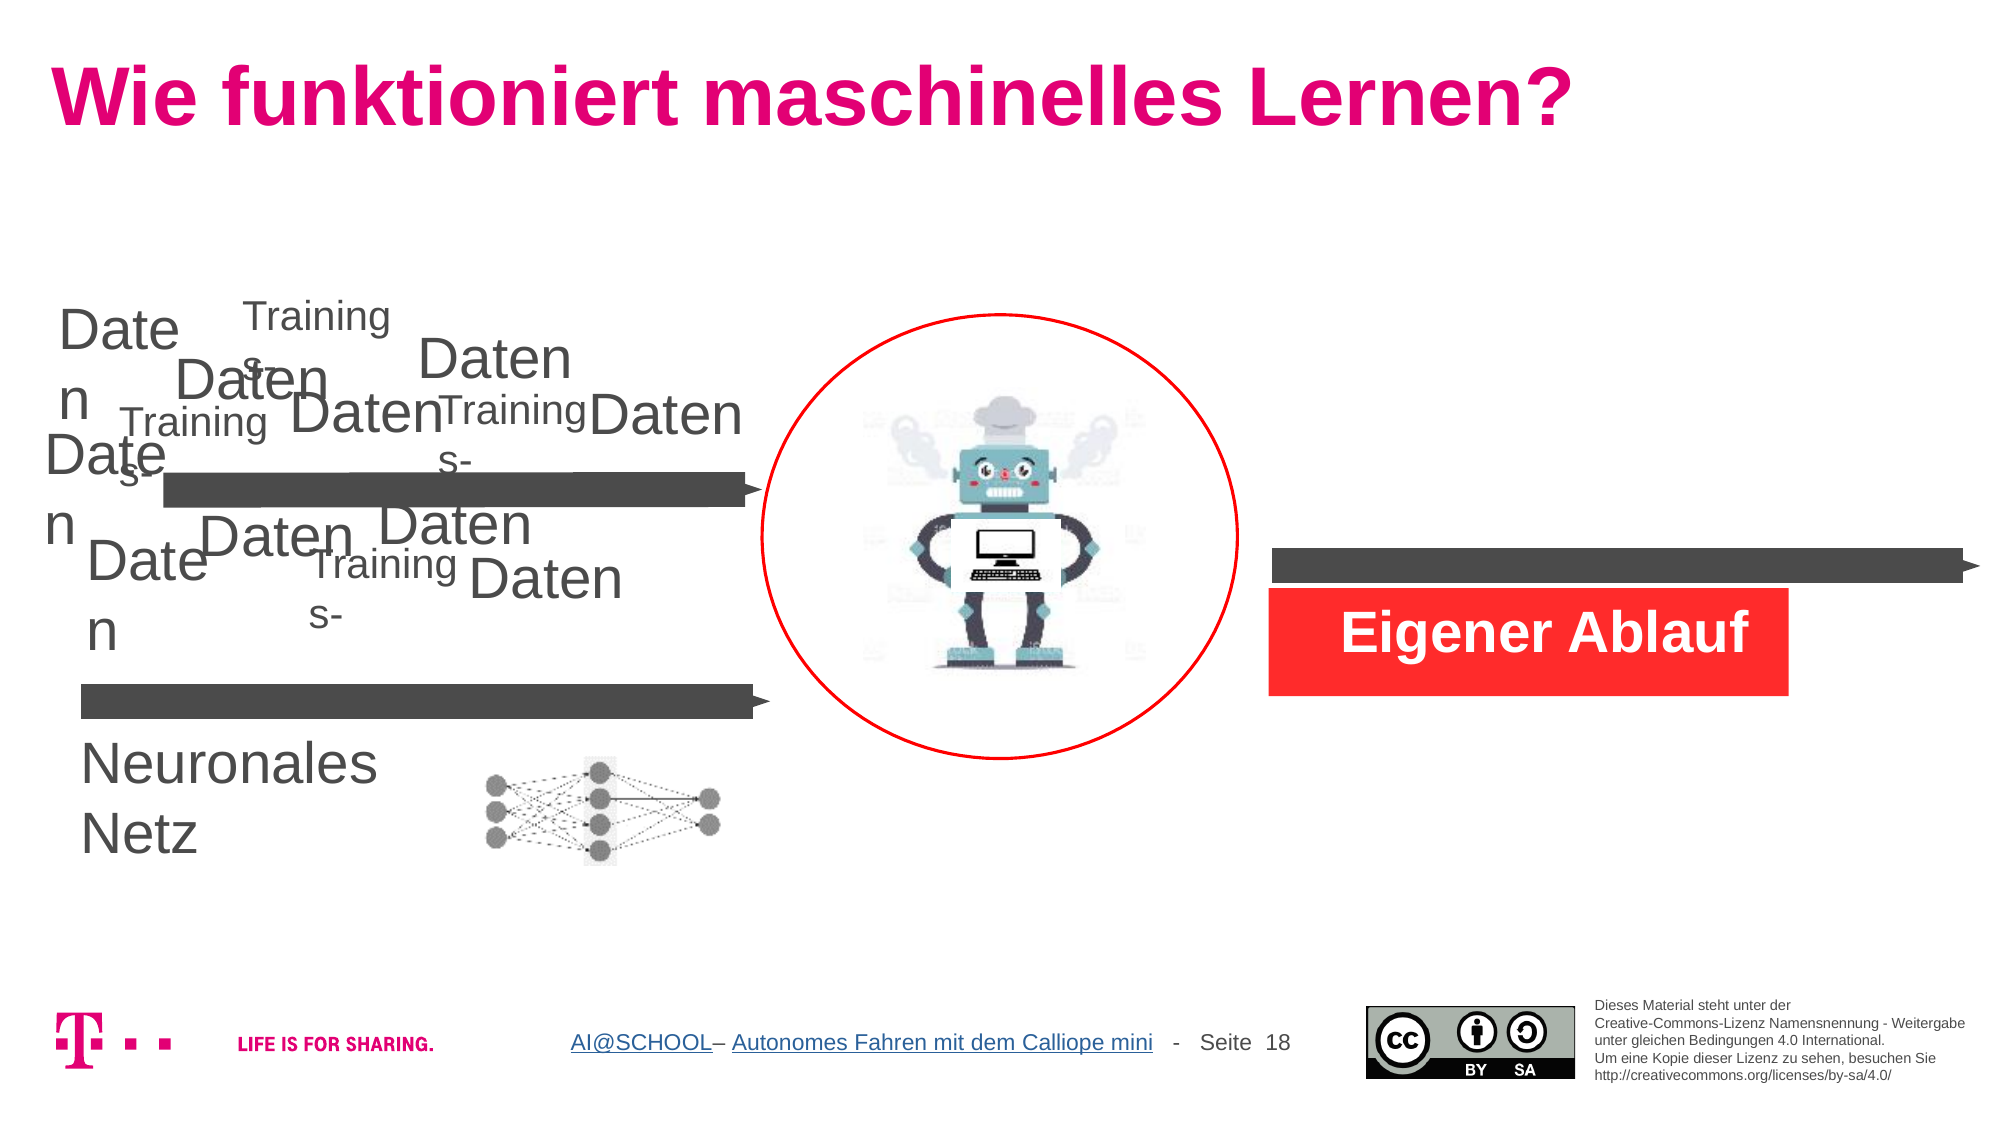

Wie funktioniert maschinelles Lernen?
Trainings-
Daten
Daten
Daten
Daten
Daten
Trainings-
Trainings-
Daten
Daten
Daten
Daten
Trainings-
Daten
Eigener Ablauf
Neuronales Netz